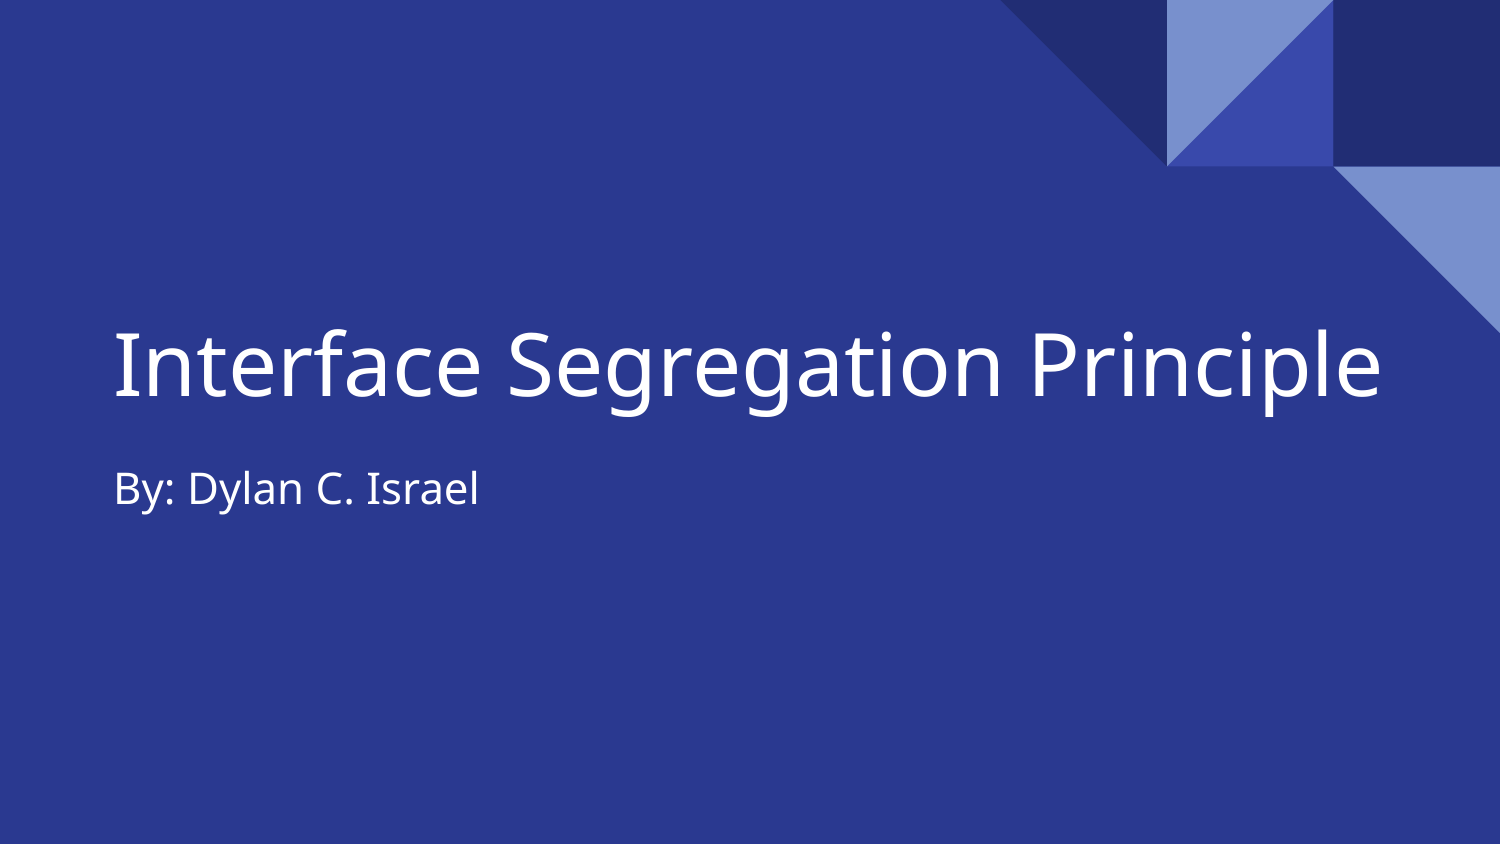

# Interface Segregation Principle
By: Dylan C. Israel